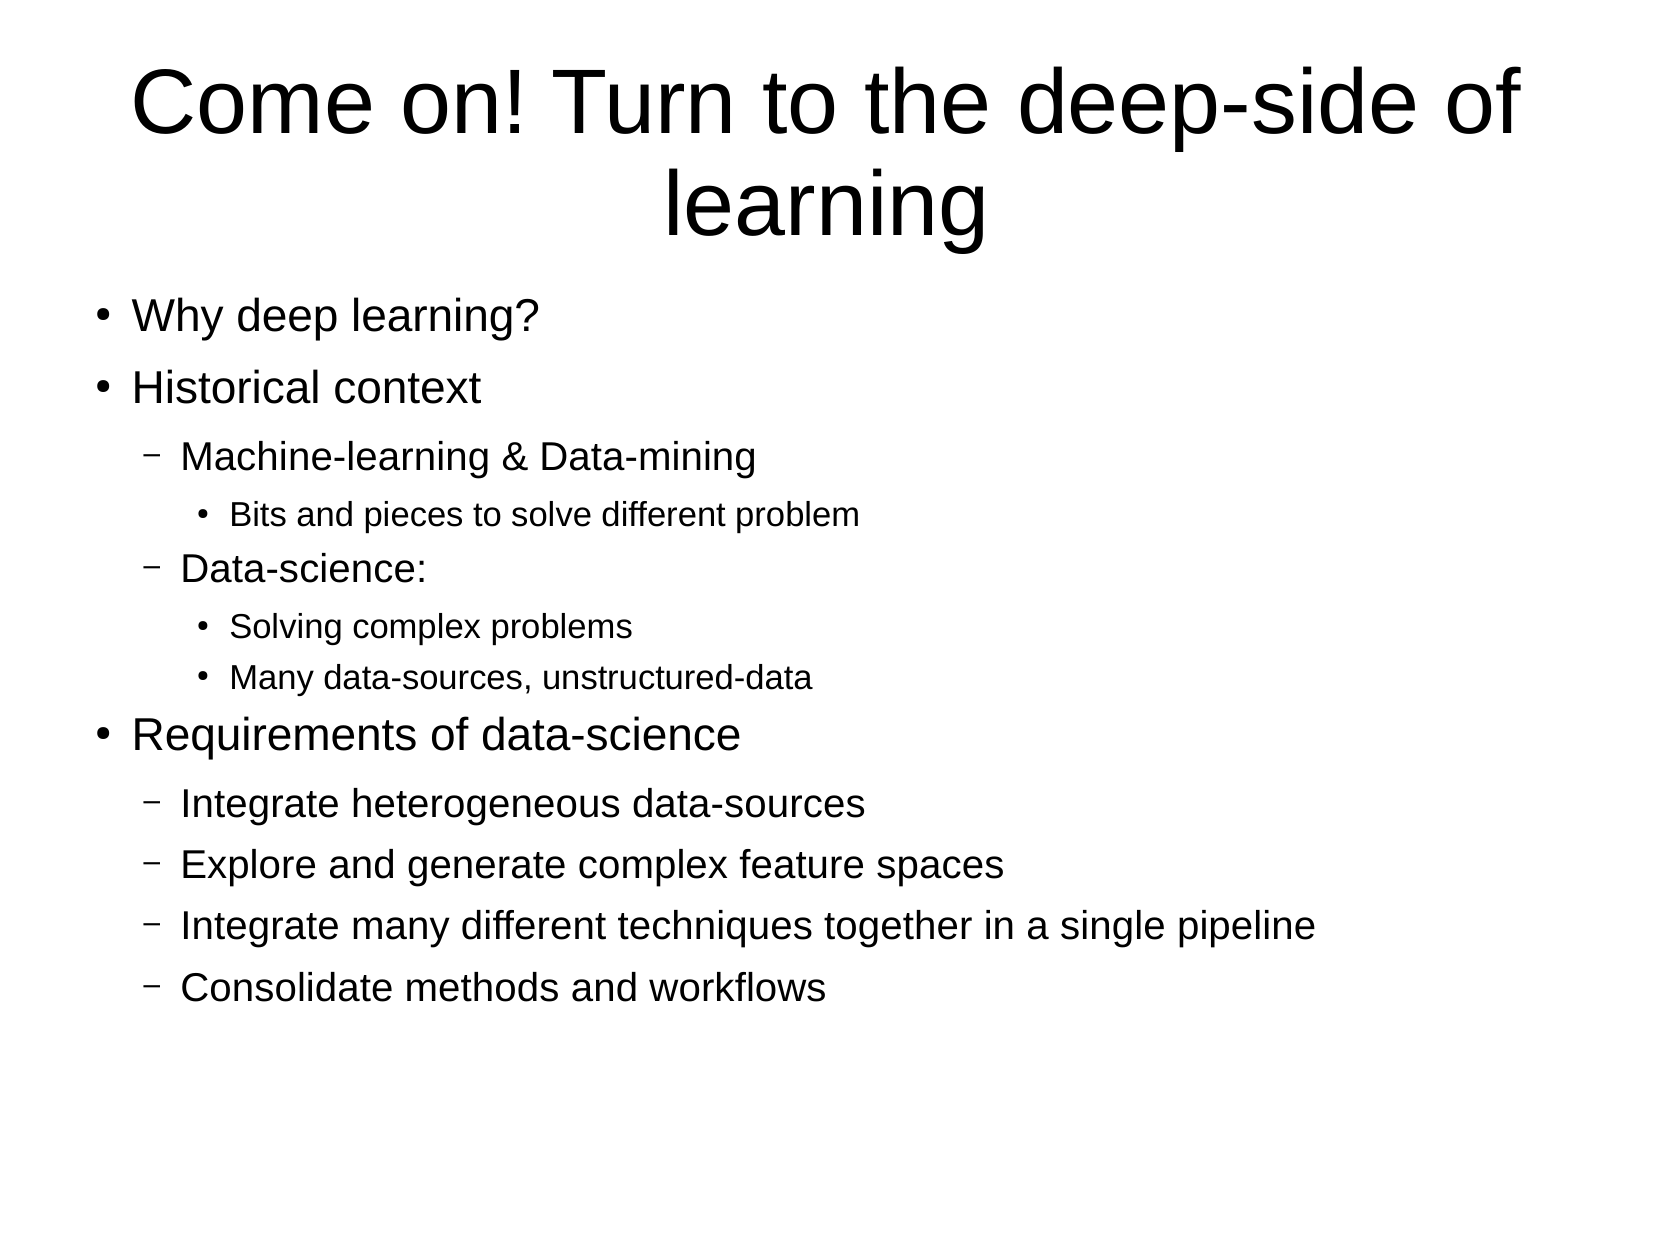

# Come on! Turn to the deep-side of learning
Why deep learning?
Historical context
Machine-learning & Data-mining
Bits and pieces to solve different problem
Data-science:
Solving complex problems
Many data-sources, unstructured-data
Requirements of data-science
Integrate heterogeneous data-sources
Explore and generate complex feature spaces
Integrate many different techniques together in a single pipeline
Consolidate methods and workflows